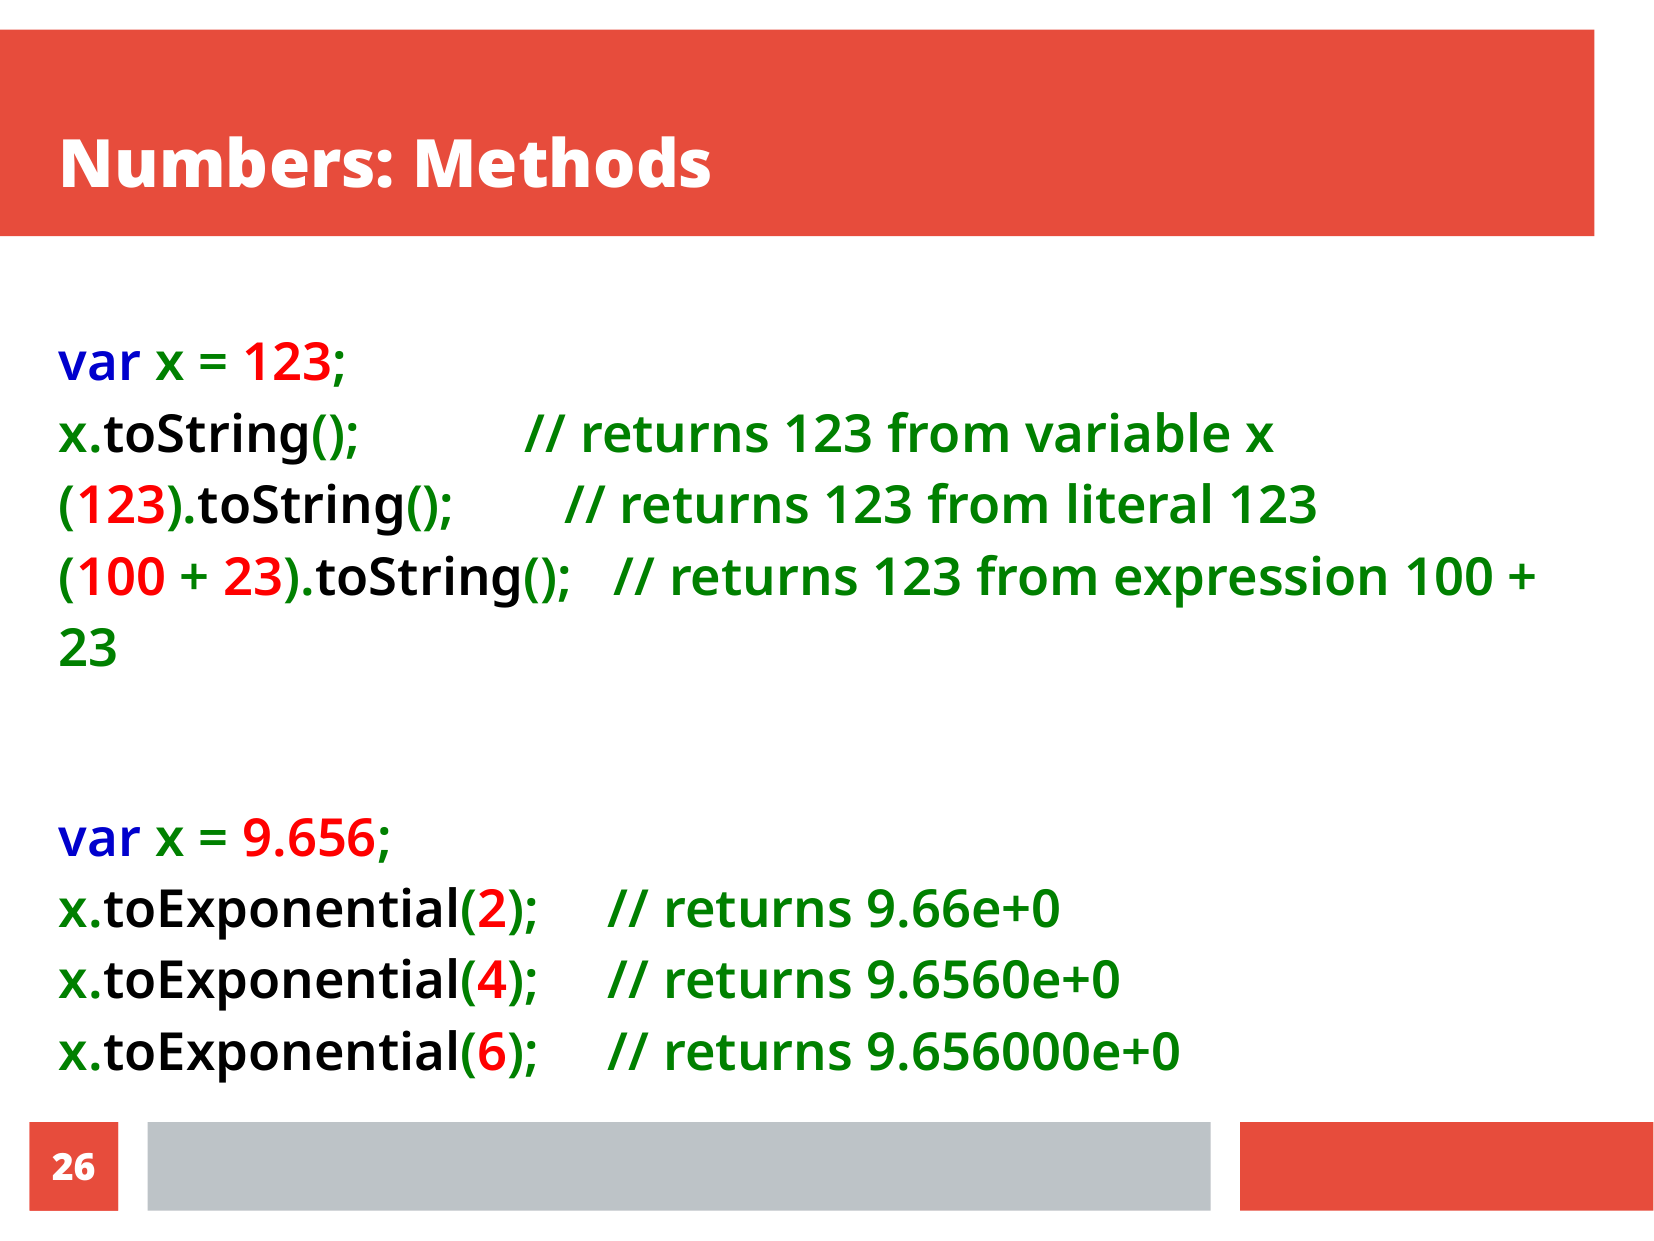

# Numbers: Methods
var x = 123;
x.toString();            // returns 123 from variable x
(123).toString();        // returns 123 from literal 123
(100 + 23).toString();   // returns 123 from expression 100 + 23
var x = 9.656;
x.toExponential(2);     // returns 9.66e+0
x.toExponential(4);     // returns 9.6560e+0
x.toExponential(6);     // returns 9.656000e+0
26